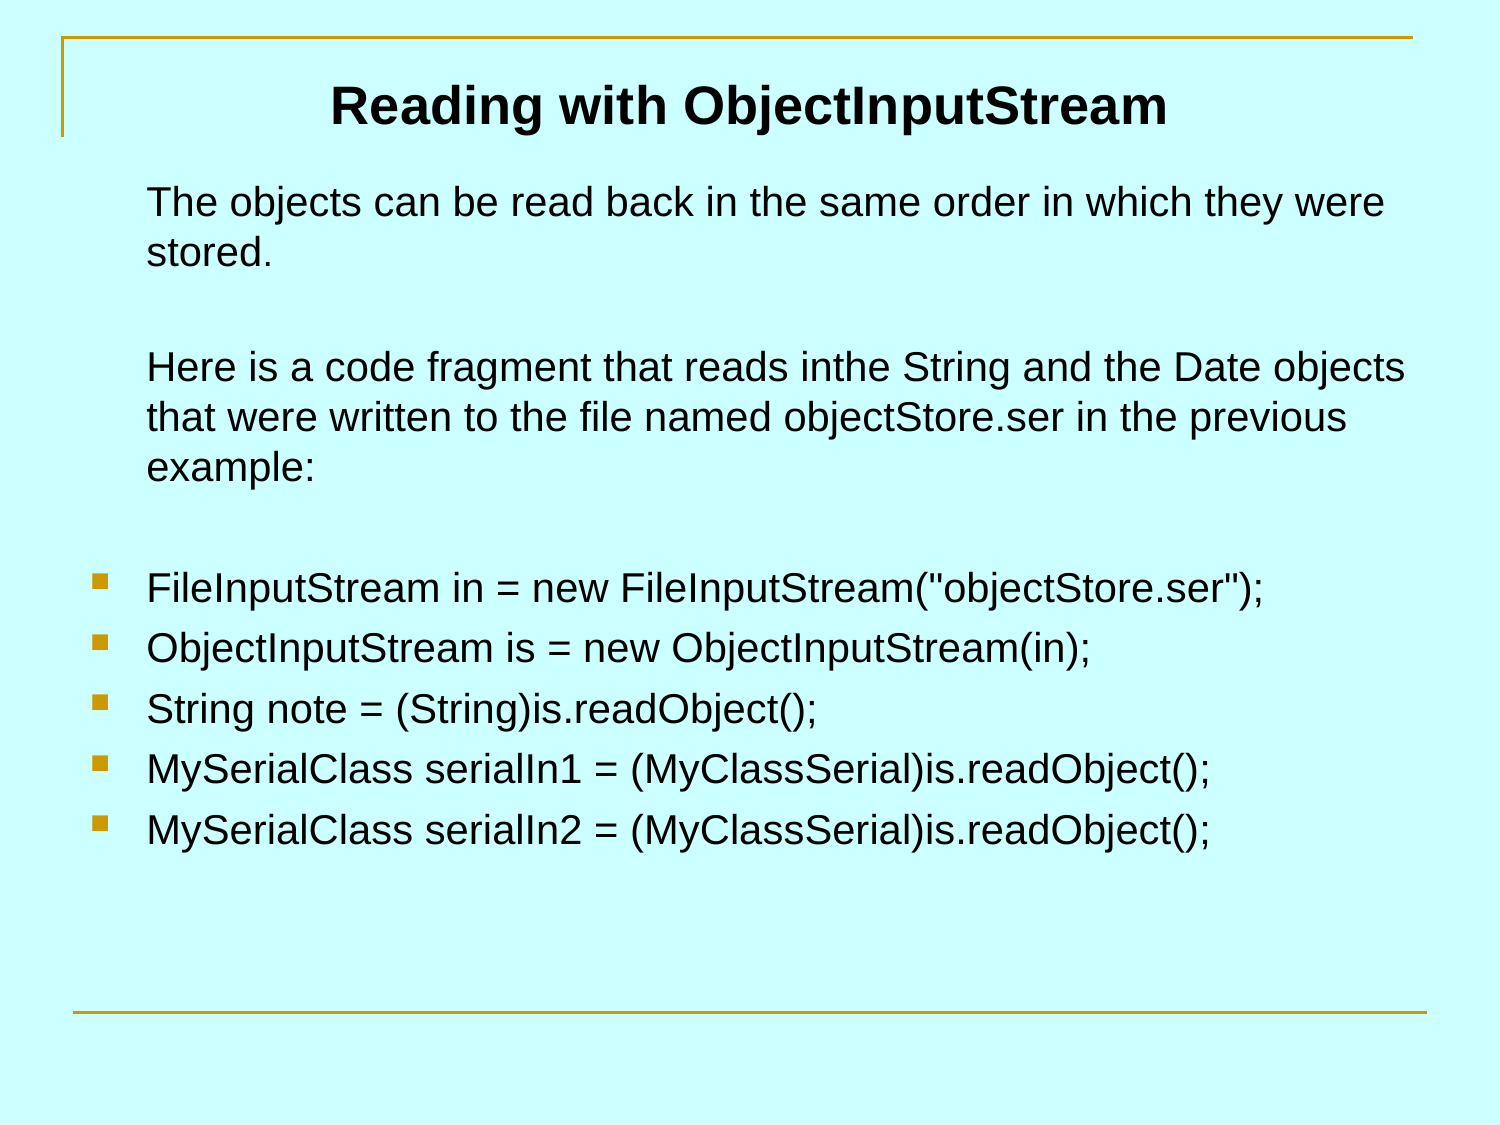

# Reading with ObjectInputStream
	The objects can be read back in the same order in which they were stored.
	Here is a code fragment that reads inthe String and the Date objects that were written to the file named objectStore.ser in the previous example:
FileInputStream in = new FileInputStream("objectStore.ser");
ObjectInputStream is = new ObjectInputStream(in);
String note = (String)is.readObject();
MySerialClass serialIn1 = (MyClassSerial)is.readObject();
MySerialClass serialIn2 = (MyClassSerial)is.readObject();